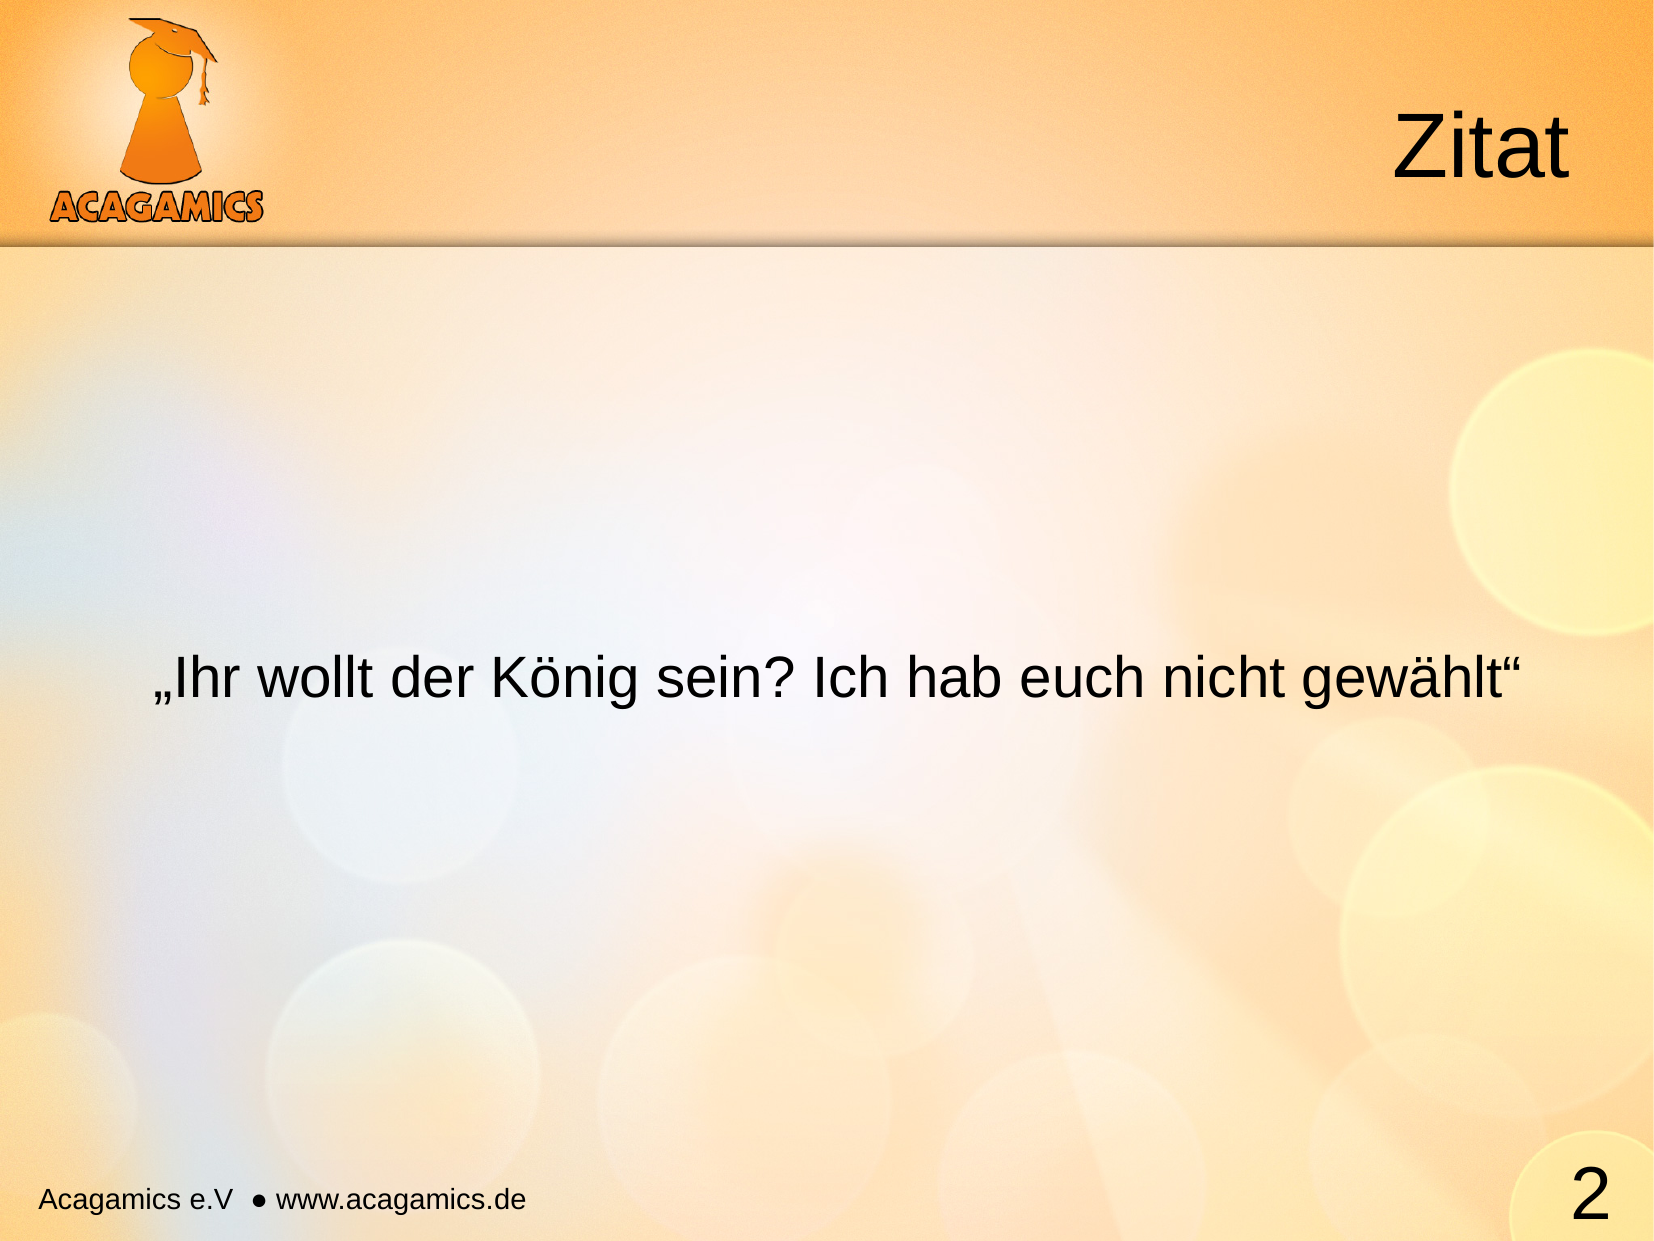

# Zitat
„Ihr wollt der König sein? Ich hab euch nicht gewählt“
2